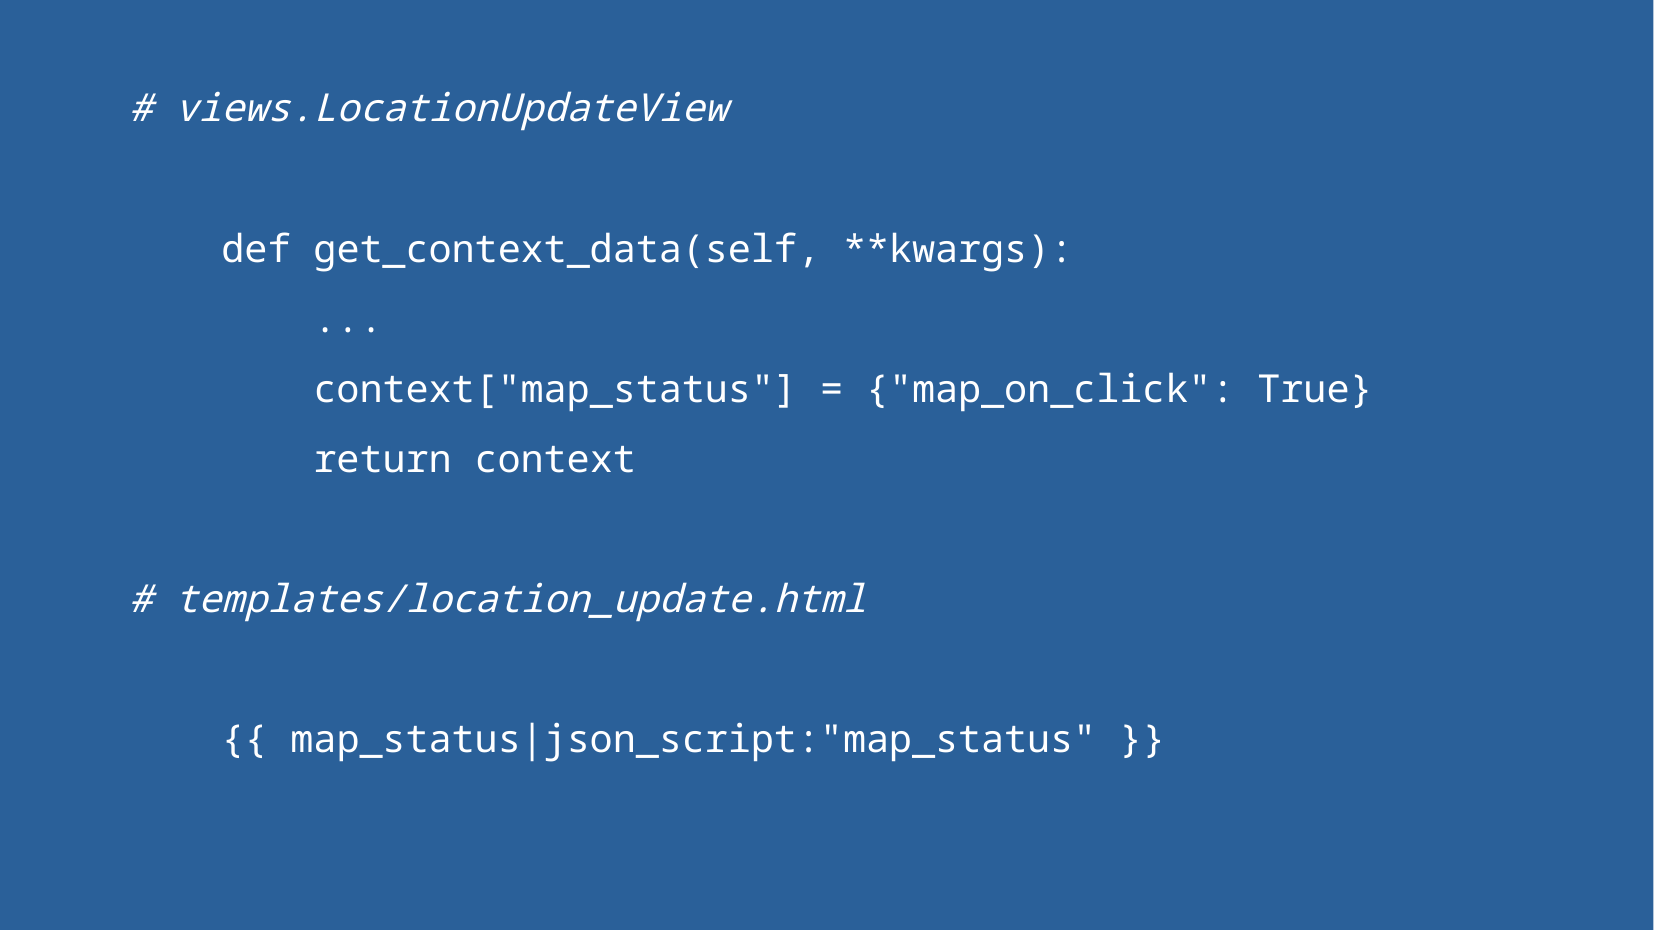

# # views.LocationUpdateView
 def get_context_data(self, **kwargs):
 ...
 context["map_status"] = {"map_on_click": True}
 return context
# templates/location_update.html
 {{ map_status|json_script:"map_status" }}